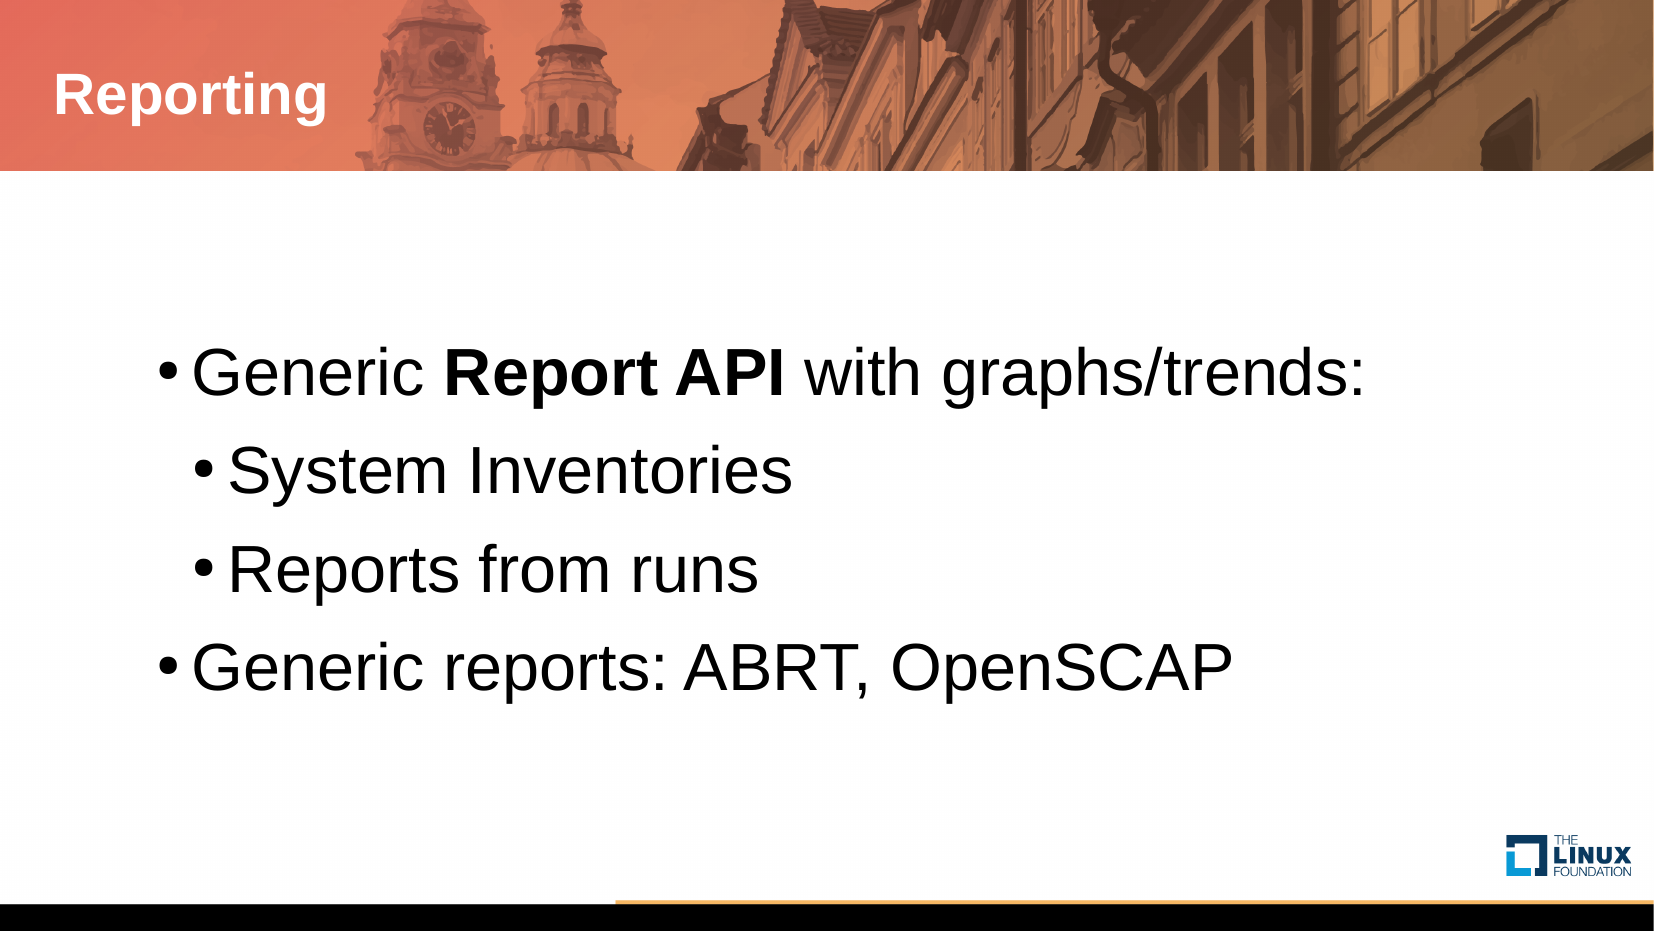

# Reporting
Generic Report API with graphs/trends:
System Inventories
Reports from runs
Generic reports: ABRT, OpenSCAP